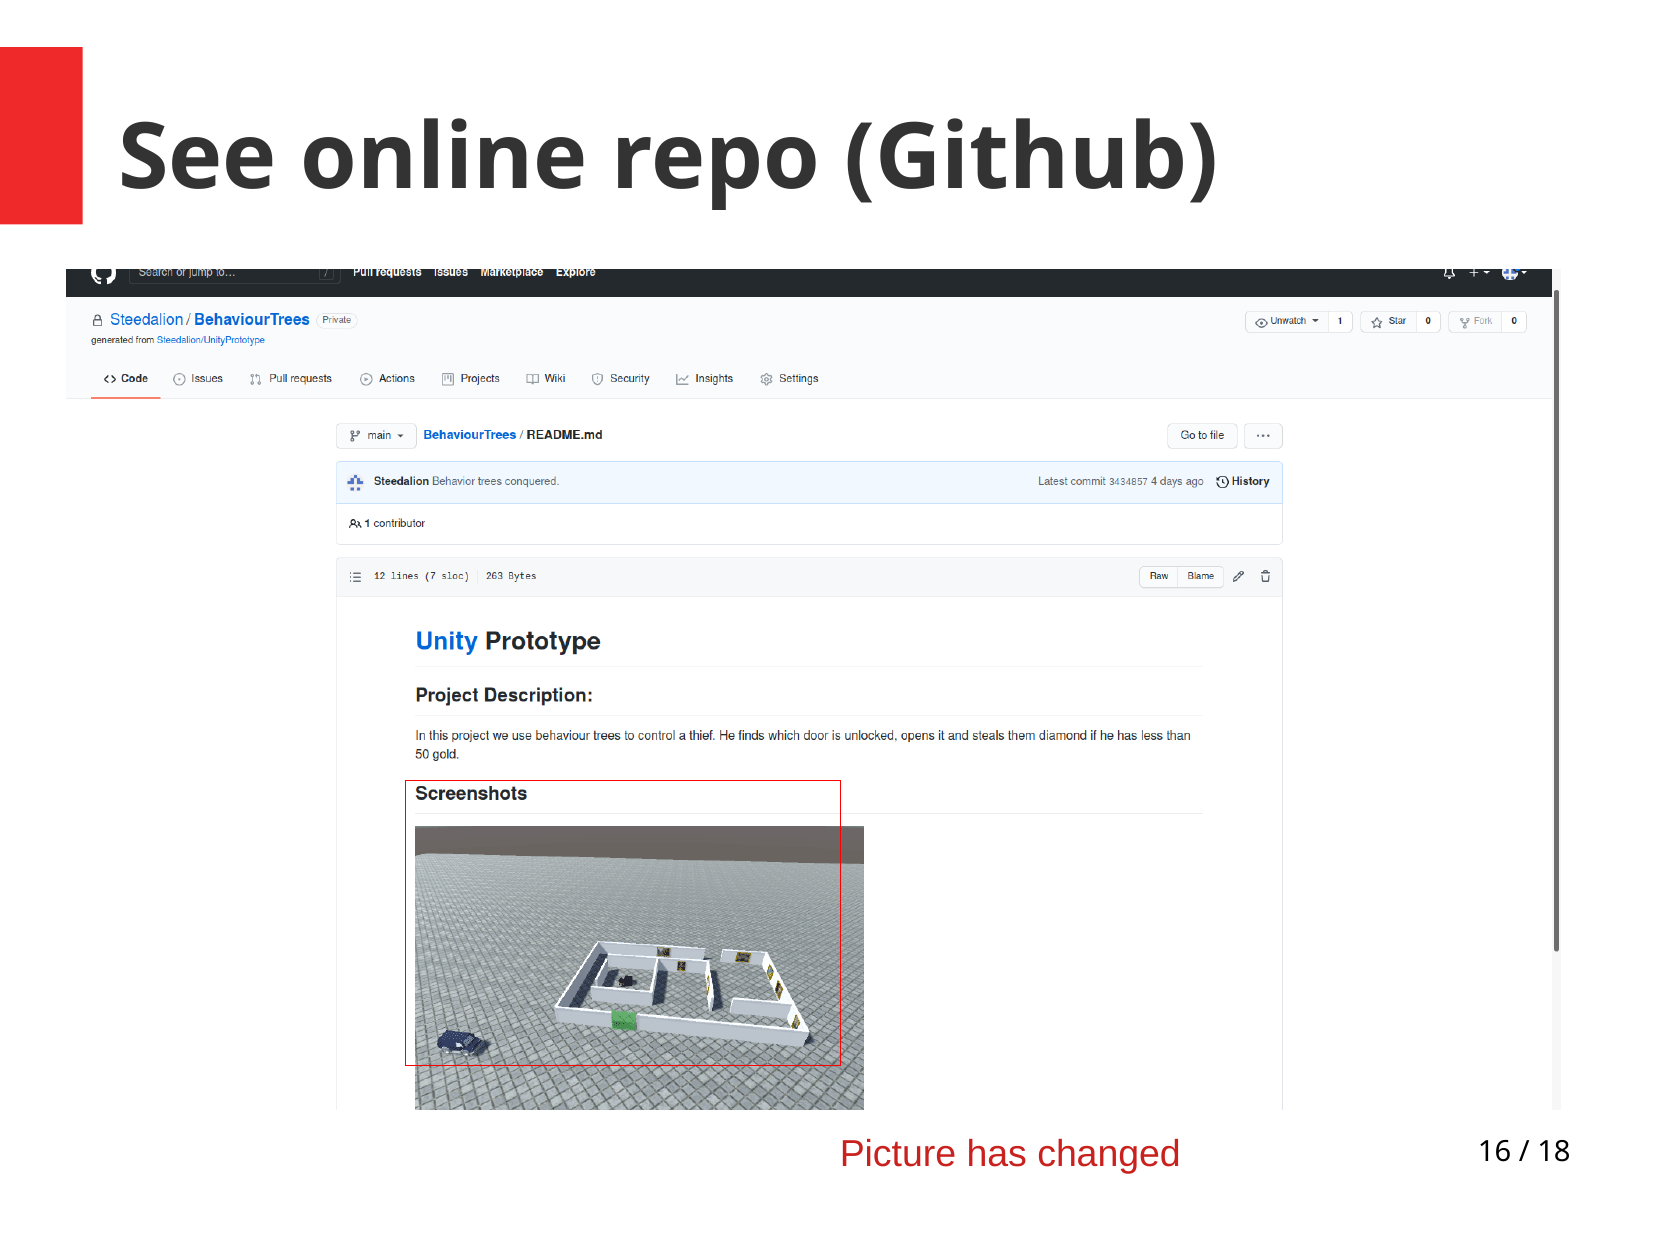

# See online repo (Github)
Picture has changed
16